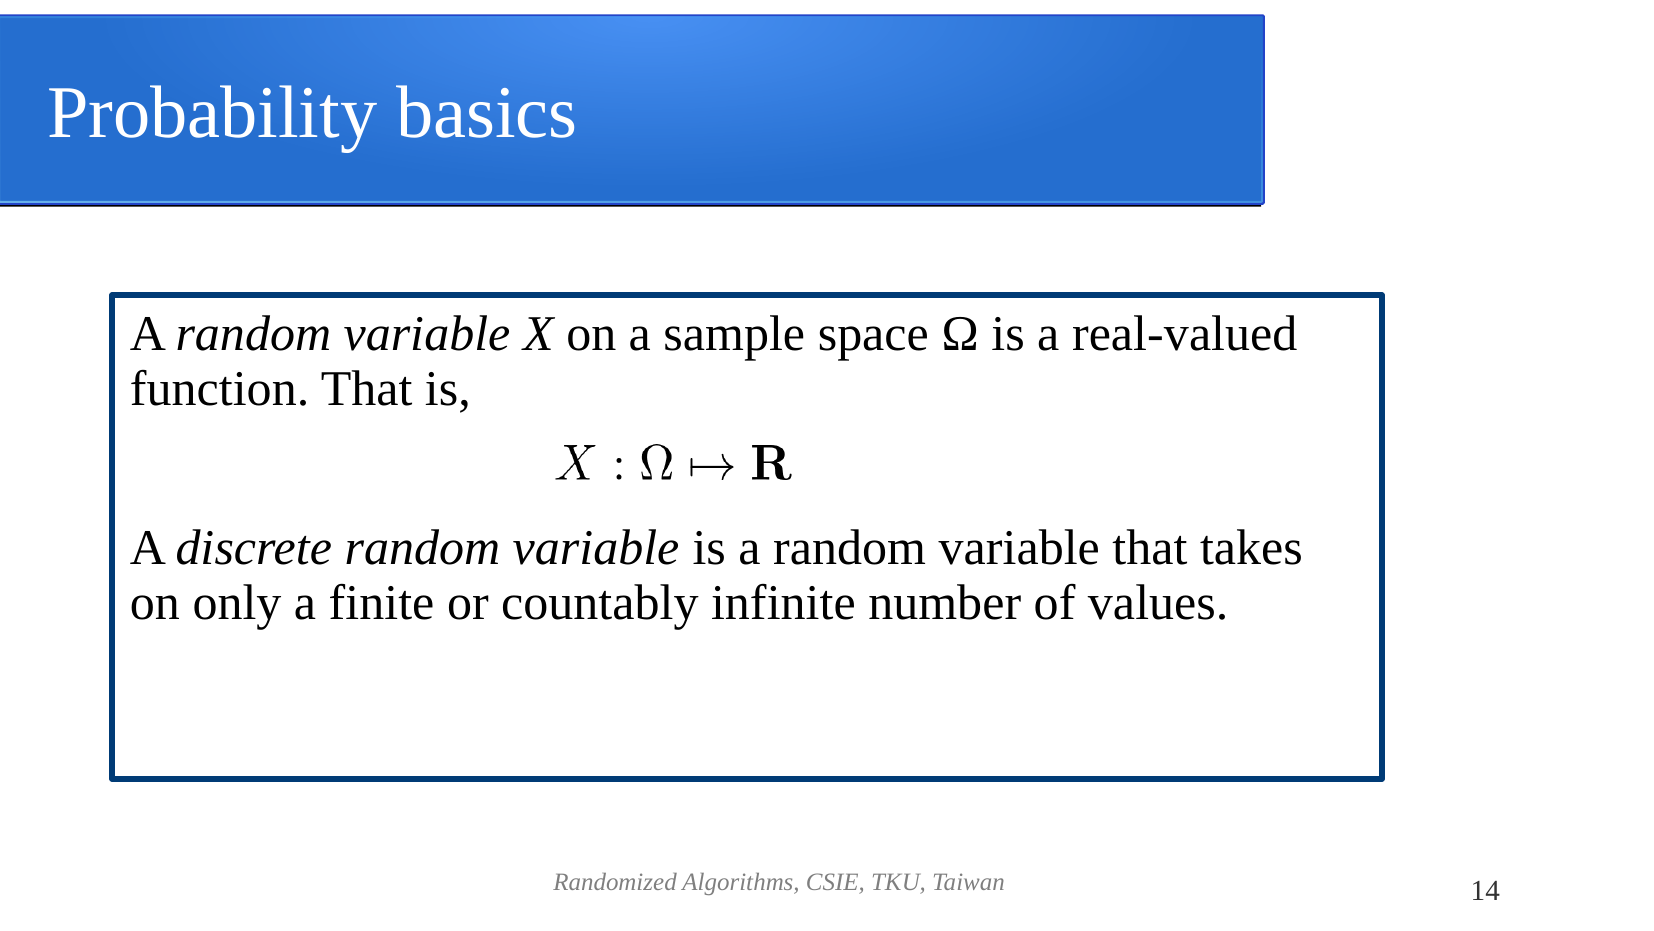

# Probability basics
A random variable X on a sample space Ω is a real-valued function. That is,
A discrete random variable is a random variable that takes on only a finite or countably infinite number of values.
Randomized Algorithms, CSIE, TKU, Taiwan
14